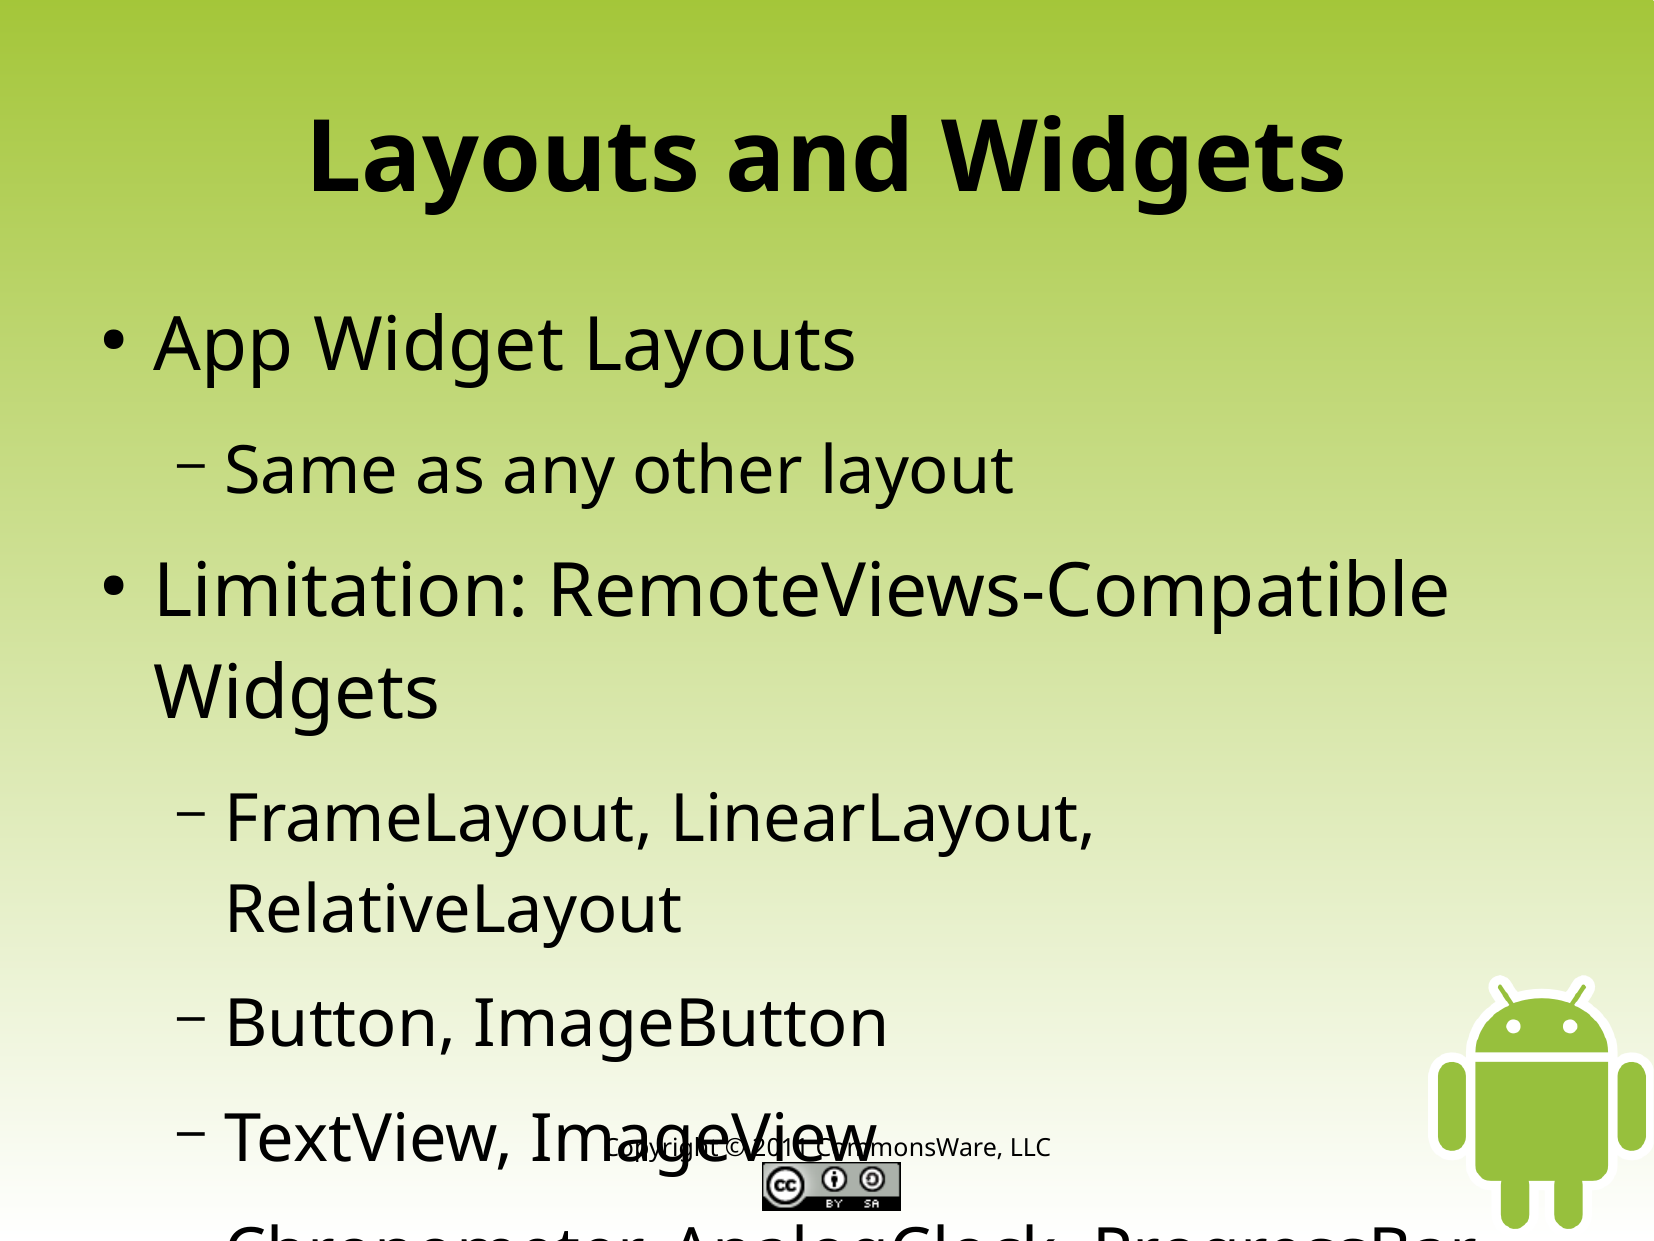

# Layouts and Widgets
App Widget Layouts
Same as any other layout
Limitation: RemoteViews-Compatible Widgets
FrameLayout, LinearLayout, RelativeLayout
Button, ImageButton
TextView, ImageView
Chronometer, AnalogClock, ProgressBar